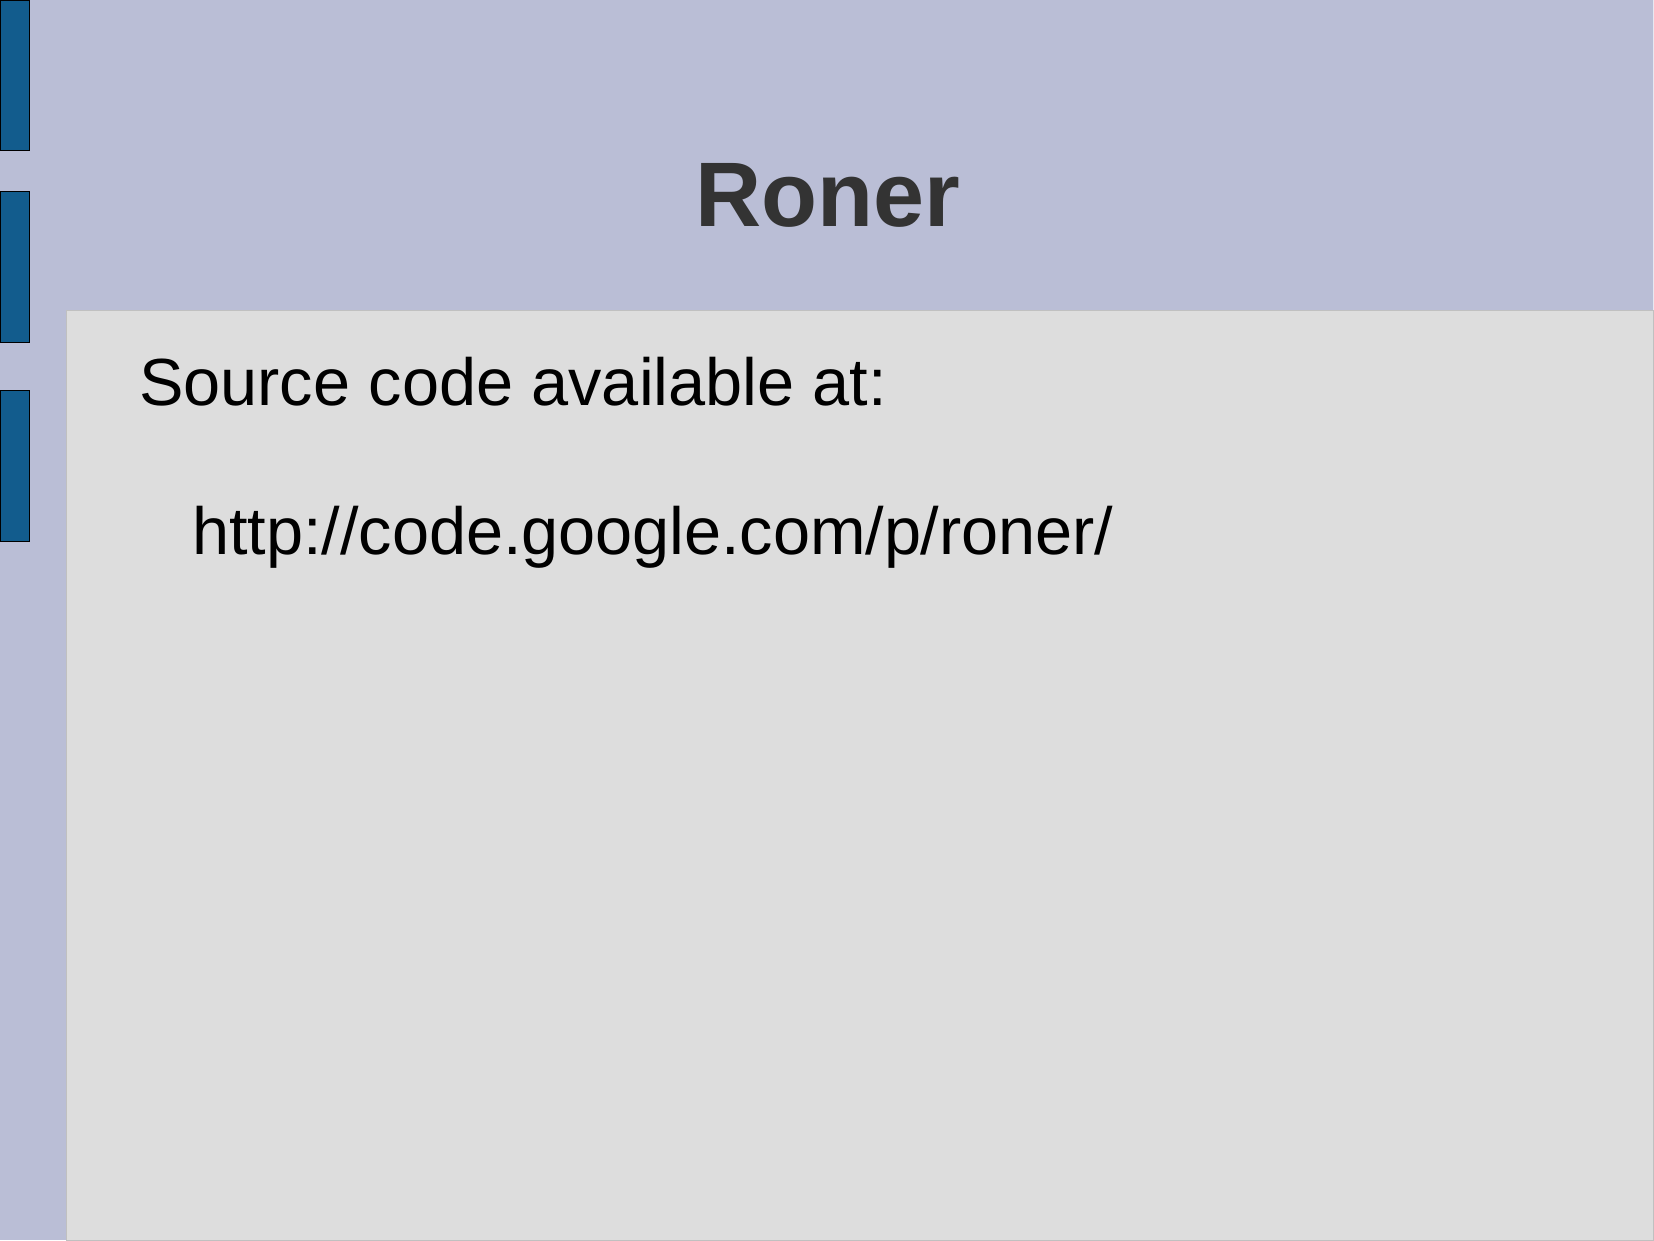

# Roner
Source code available at:
http://code.google.com/p/roner/